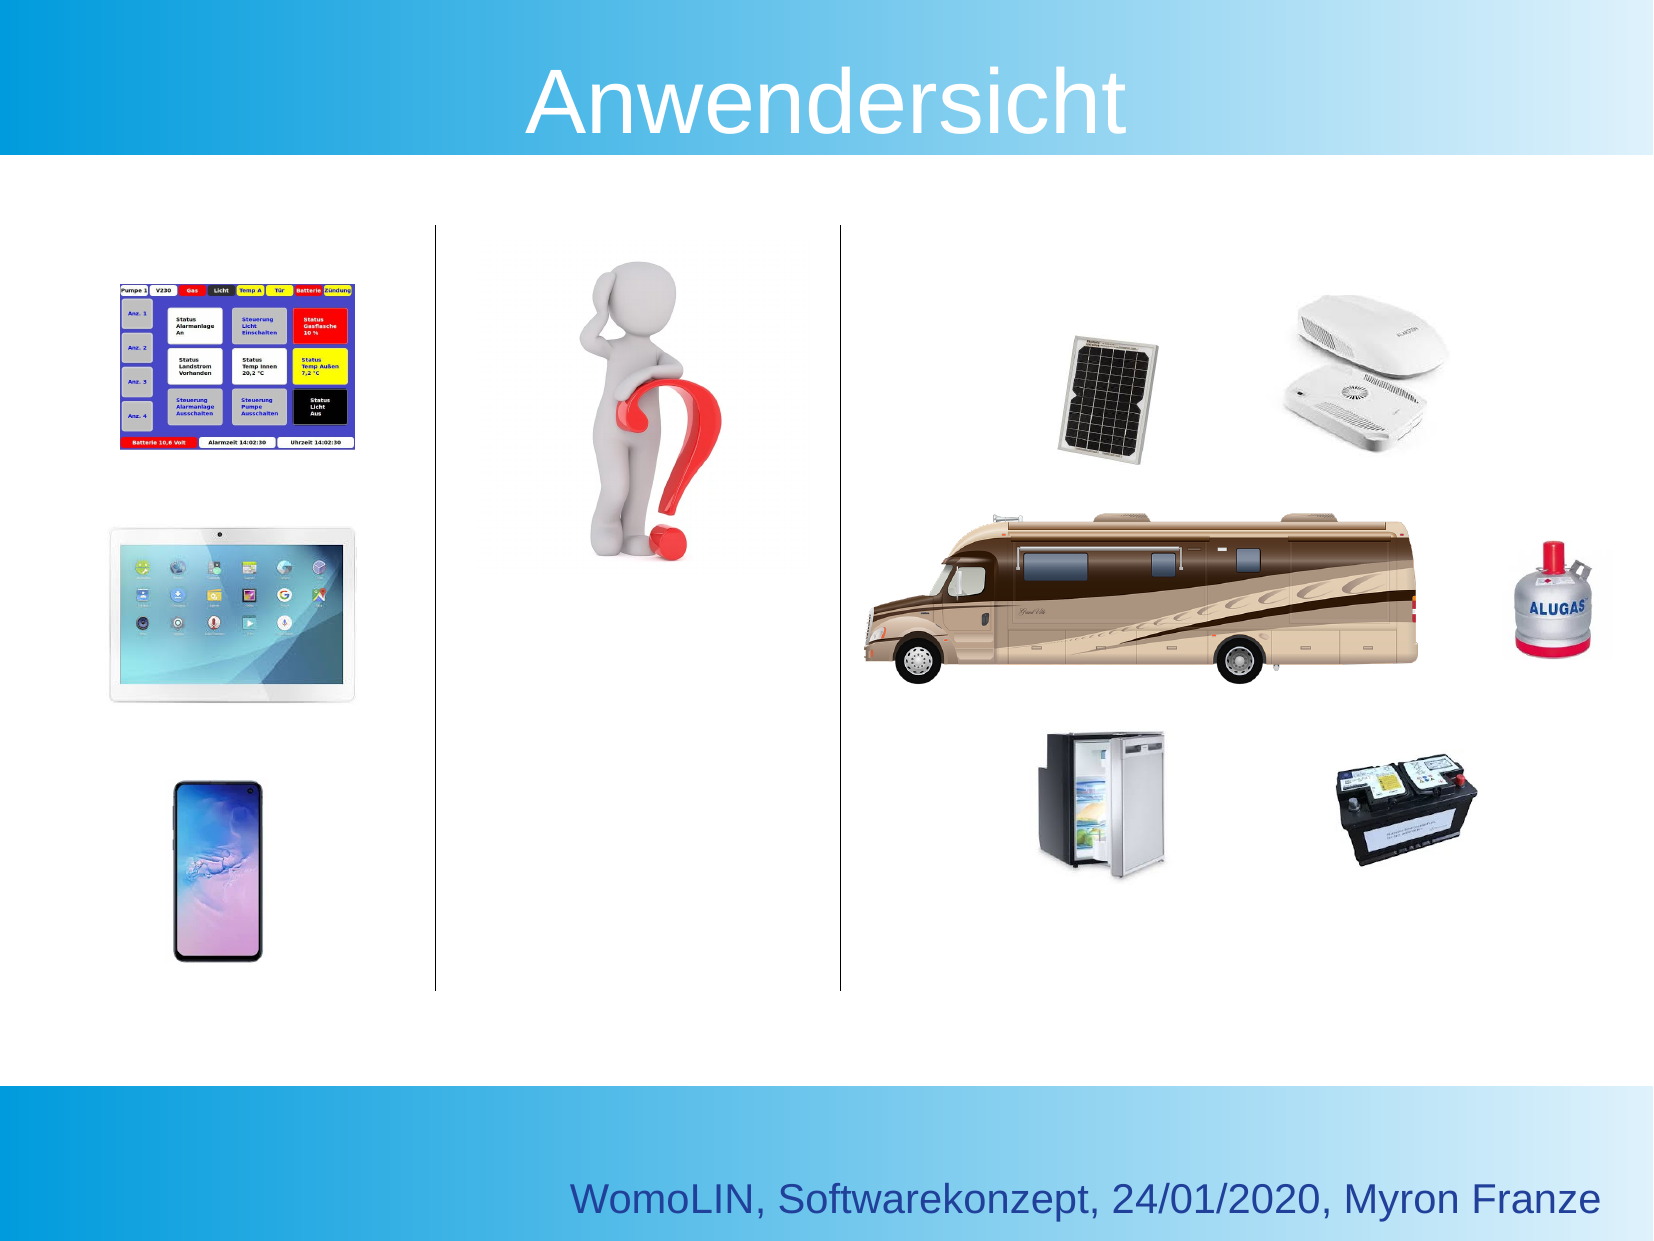

# Anwendersicht
WomoLIN, Softwarekonzept, 24/01/2020, Myron Franze